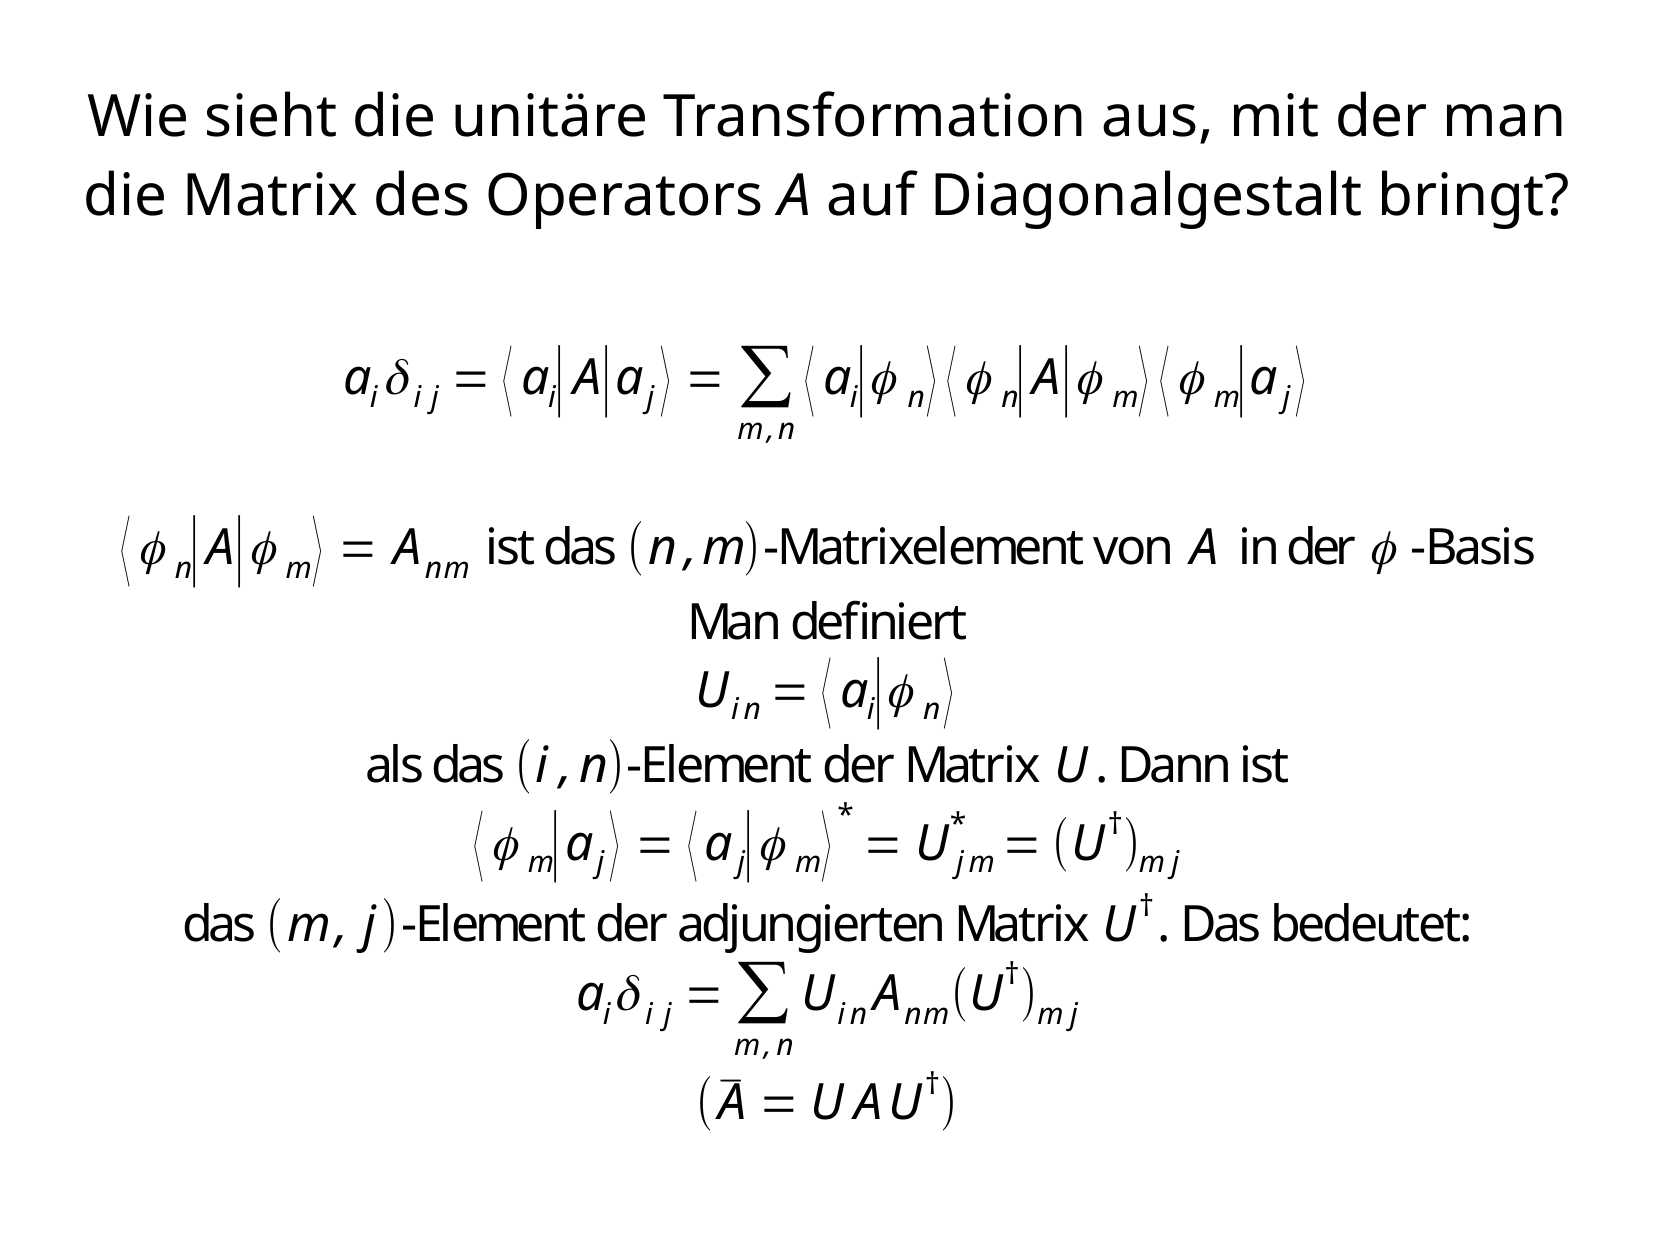

# Wie sieht die unitäre Transformation aus, mit der man die Matrix des Operators A auf Diagonalgestalt bringt?